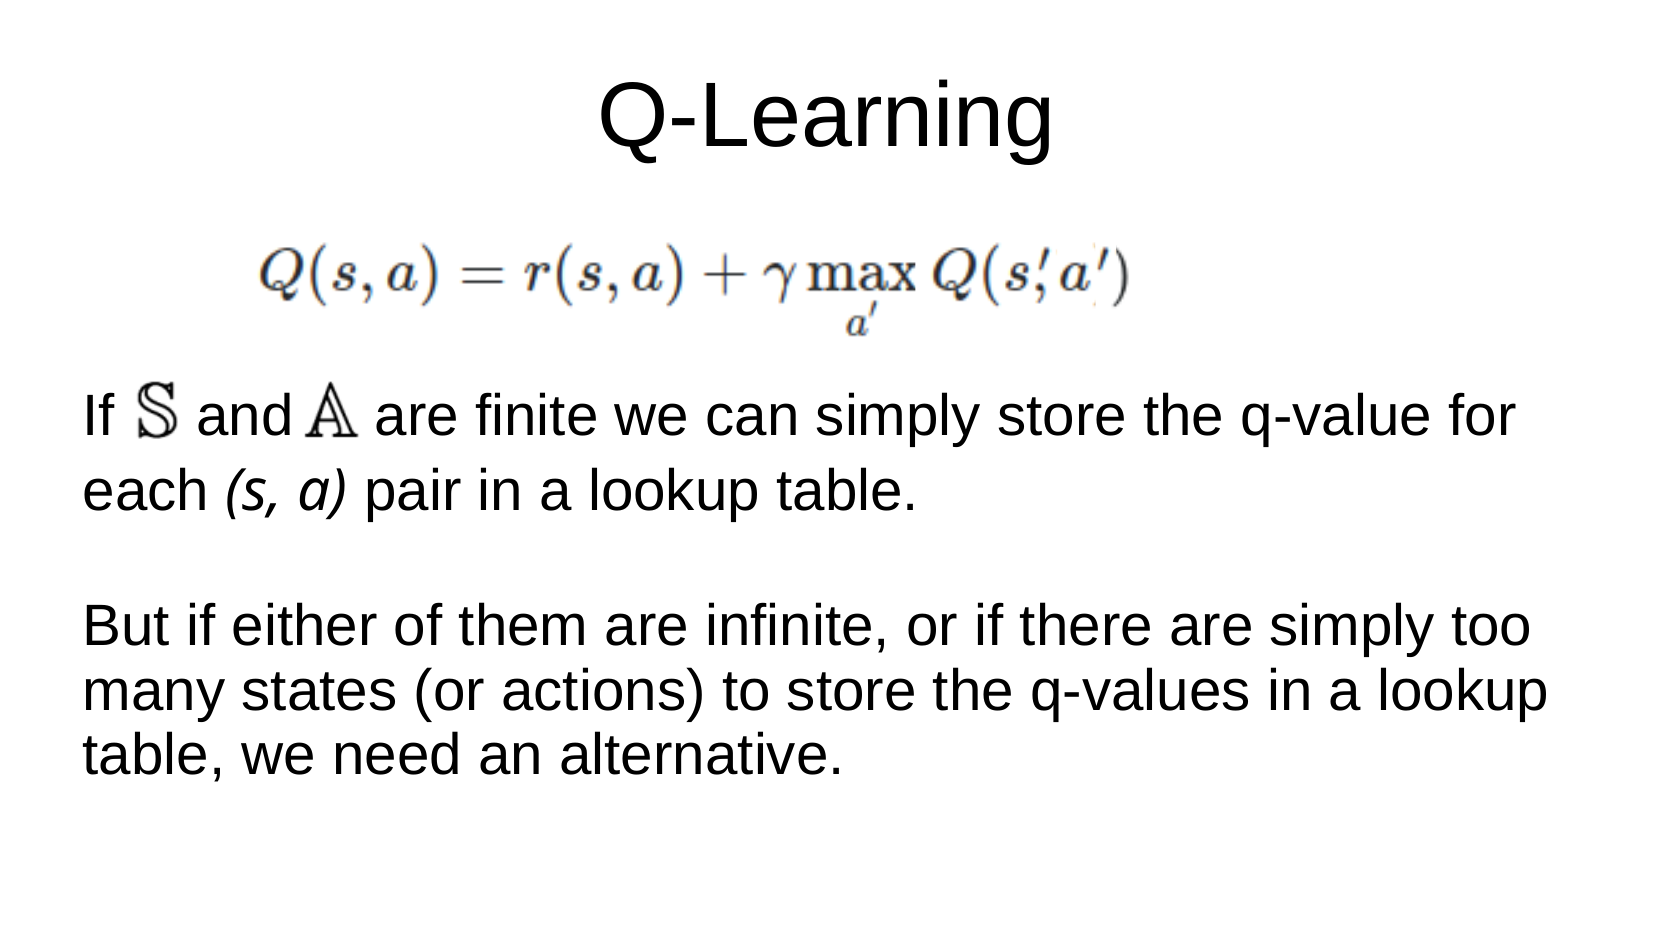

# Q-Learning
If and are finite we can simply store the q-value for each (s, a) pair in a lookup table.
But if either of them are infinite, or if there are simply too many states (or actions) to store the q-values in a lookup table, we need an alternative.